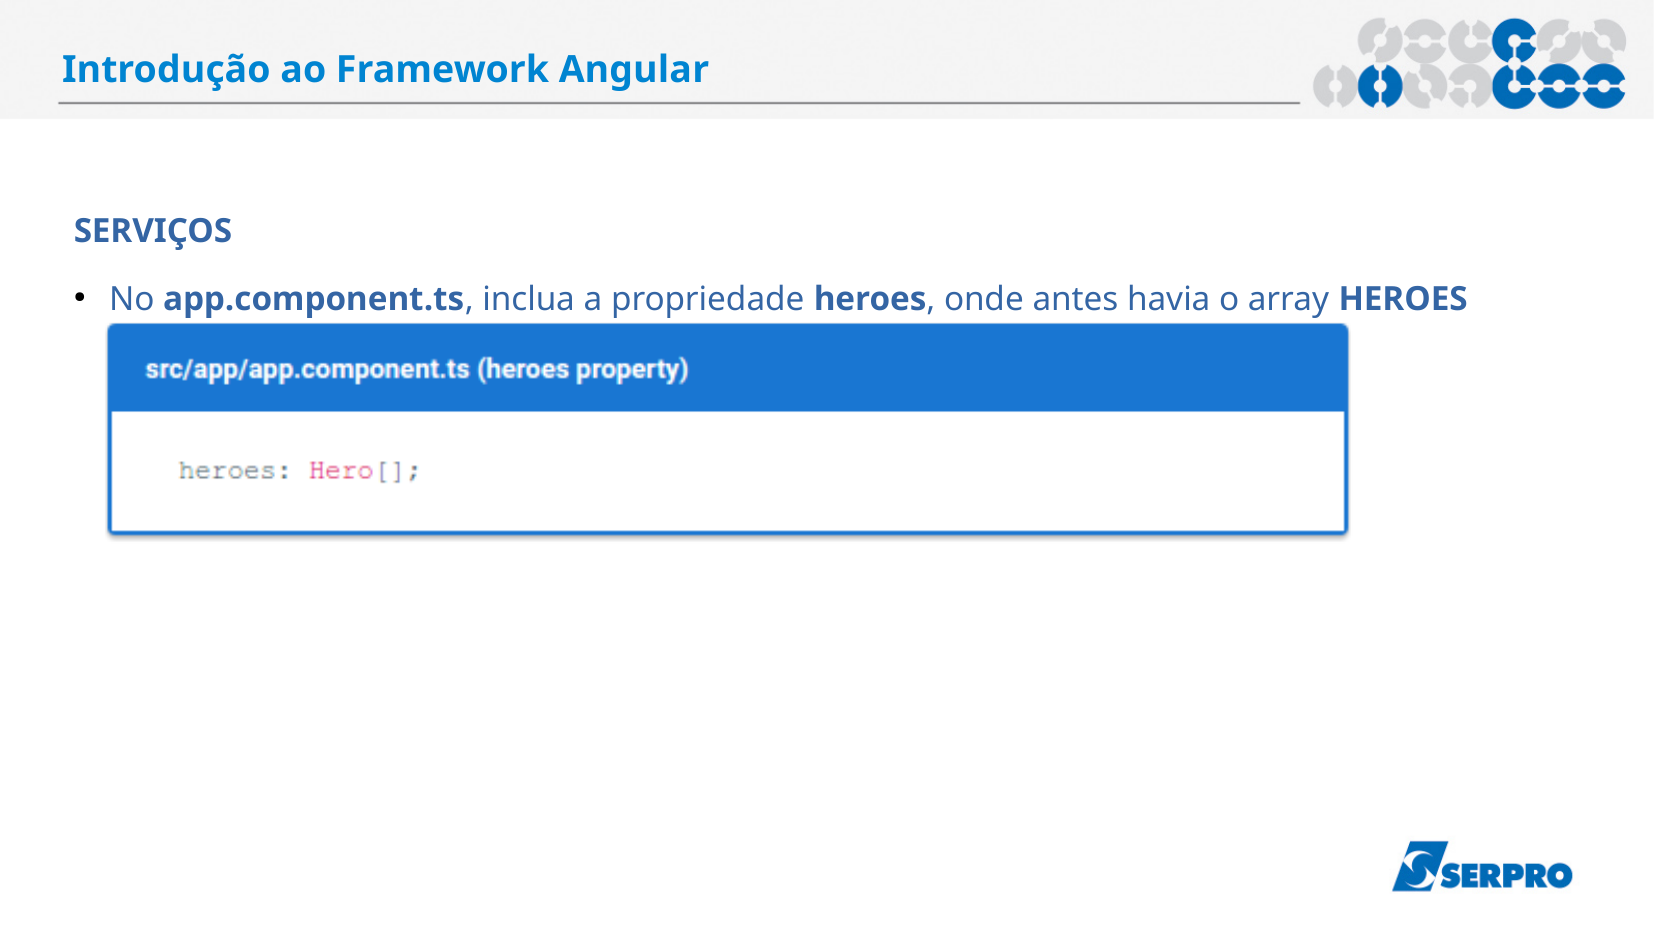

Introdução ao Framework Angular
SERVIÇOS
No app.component.ts, inclua a propriedade heroes, onde antes havia o array HEROES